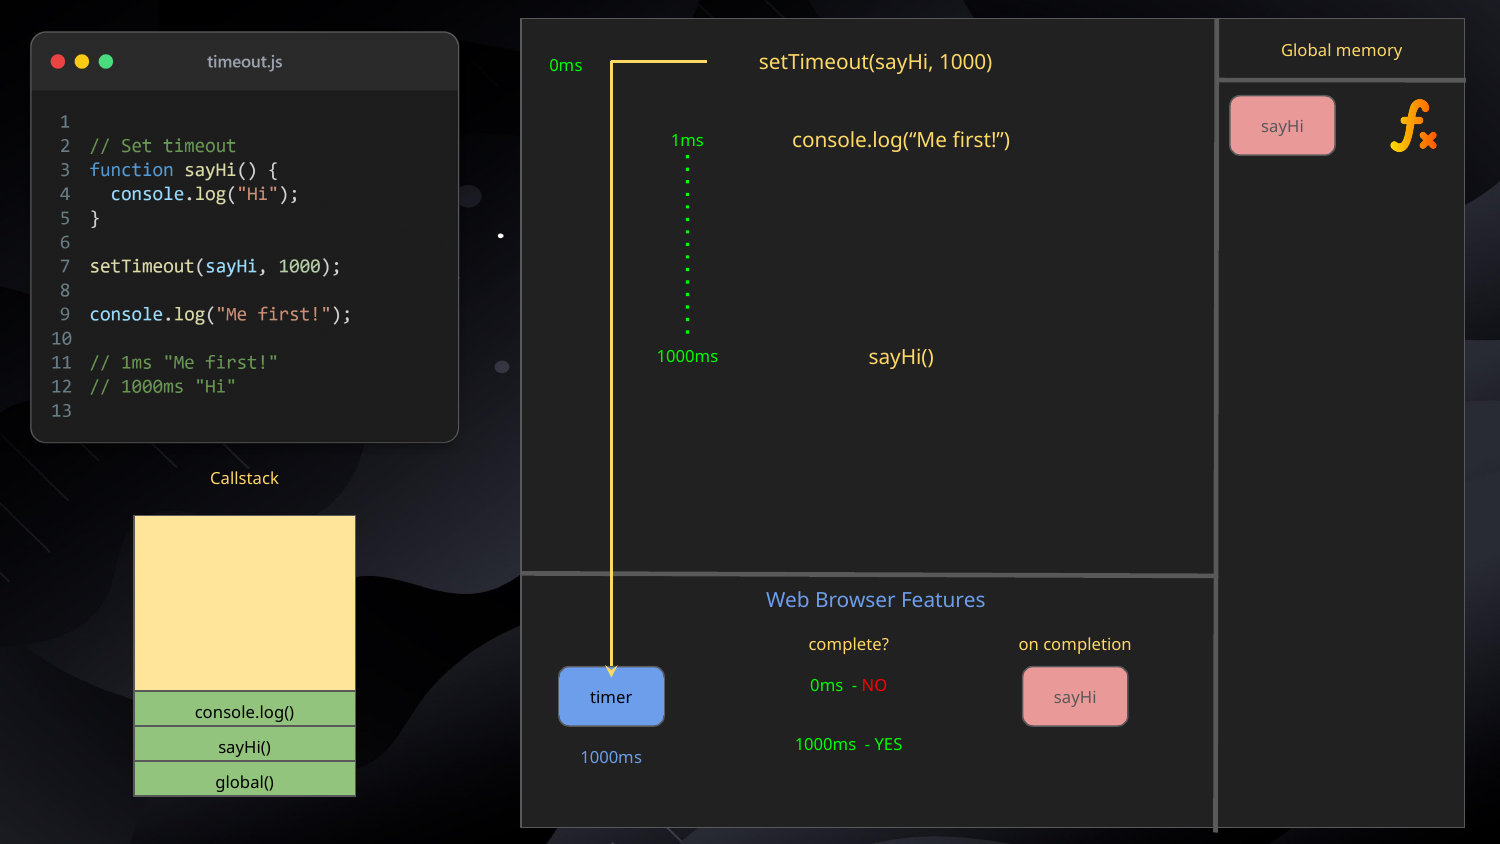

Global memory
setTimeout(sayHi, 1000)
0ms
sayHi
1ms
console.log(“Me first!”)
1000ms
sayHi()
Callstack
Web Browser Features
complete?
on completion
timer
sayHi
0ms - NO
console.log()
setTimeout()
console.log()
sayHi()
1000ms - YES
1000ms
global()